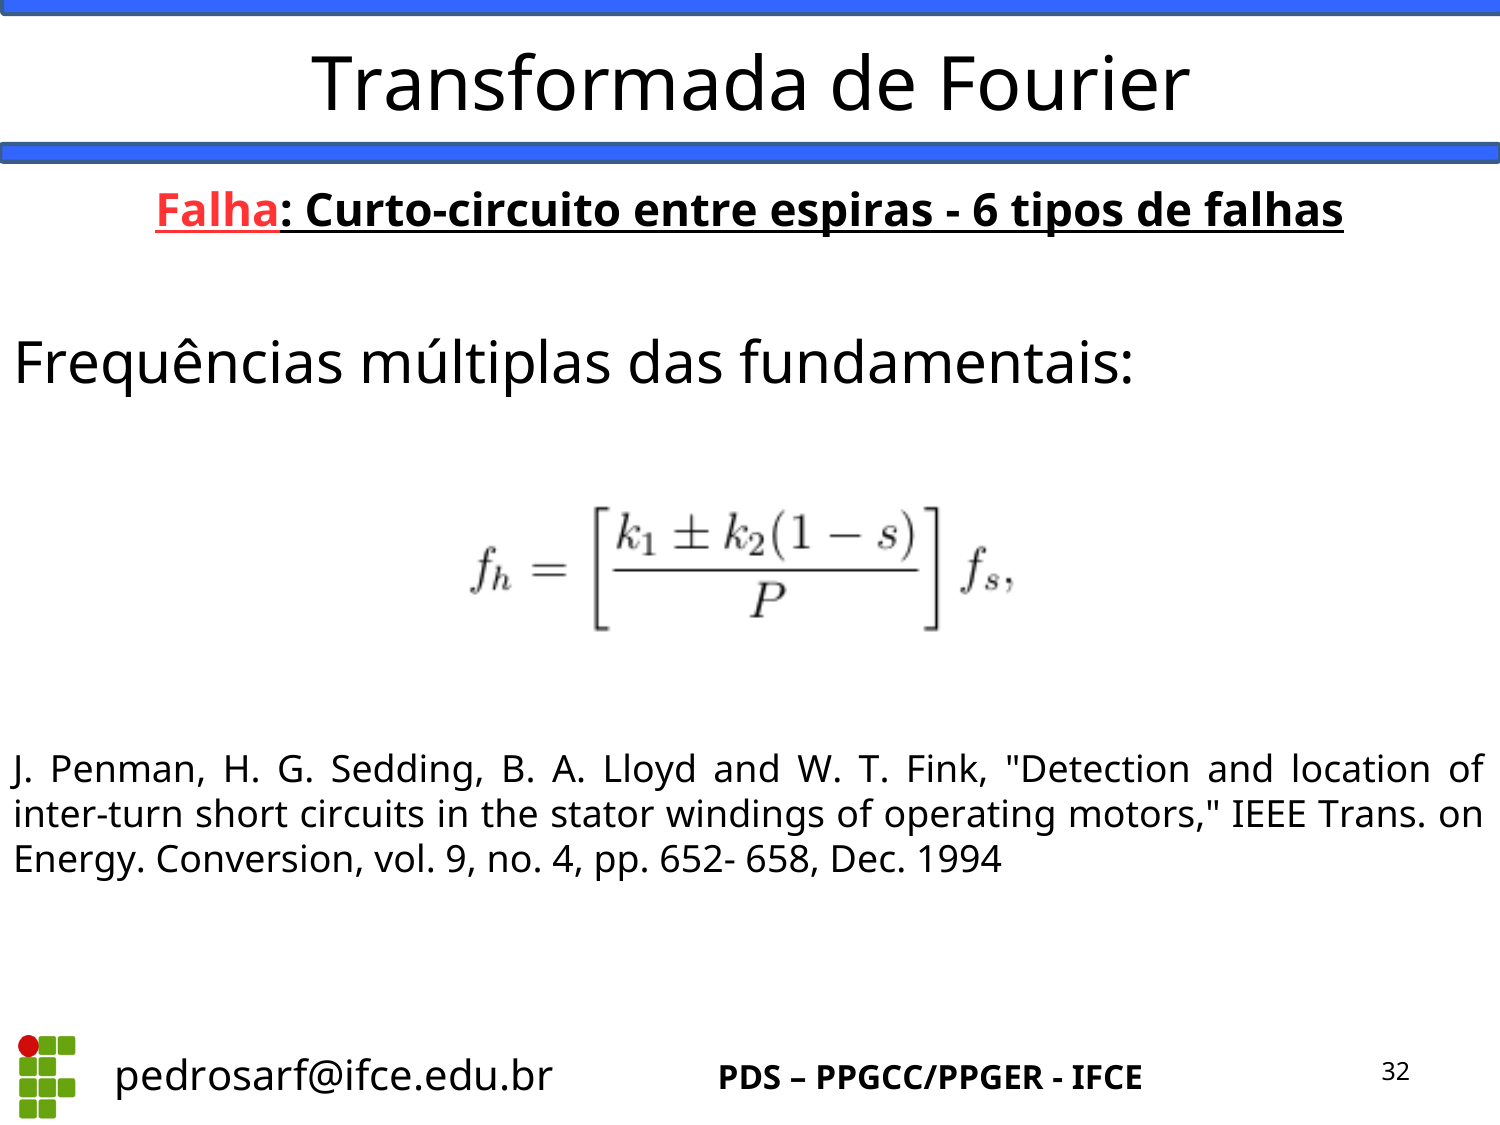

Transformada de Fourier
Falha: Curto-circuito entre espiras - 6 tipos de falhas
Frequências múltiplas das fundamentais:
J. Penman, H. G. Sedding, B. A. Lloyd and W. T. Fink, "Detection and location of inter-turn short circuits in the stator windings of operating motors," IEEE Trans. on Energy. Conversion, vol. 9, no. 4, pp. 652- 658, Dec. 1994